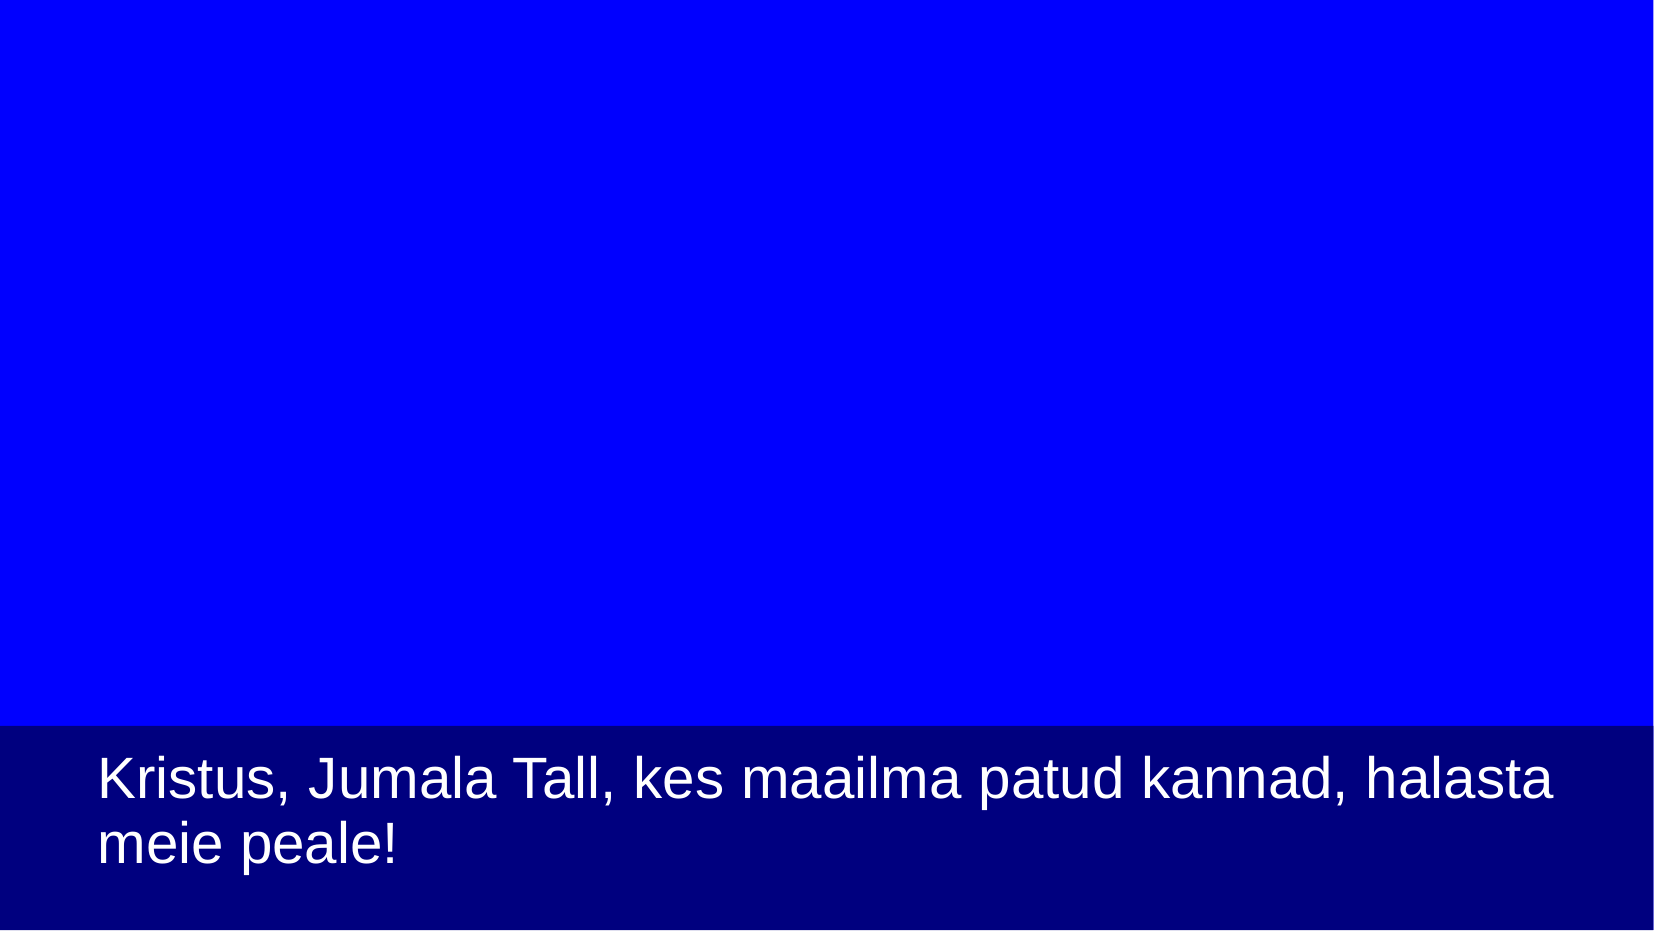

Kristus, Jumala Tall, kes maailma patud kannad, halasta meie peale!